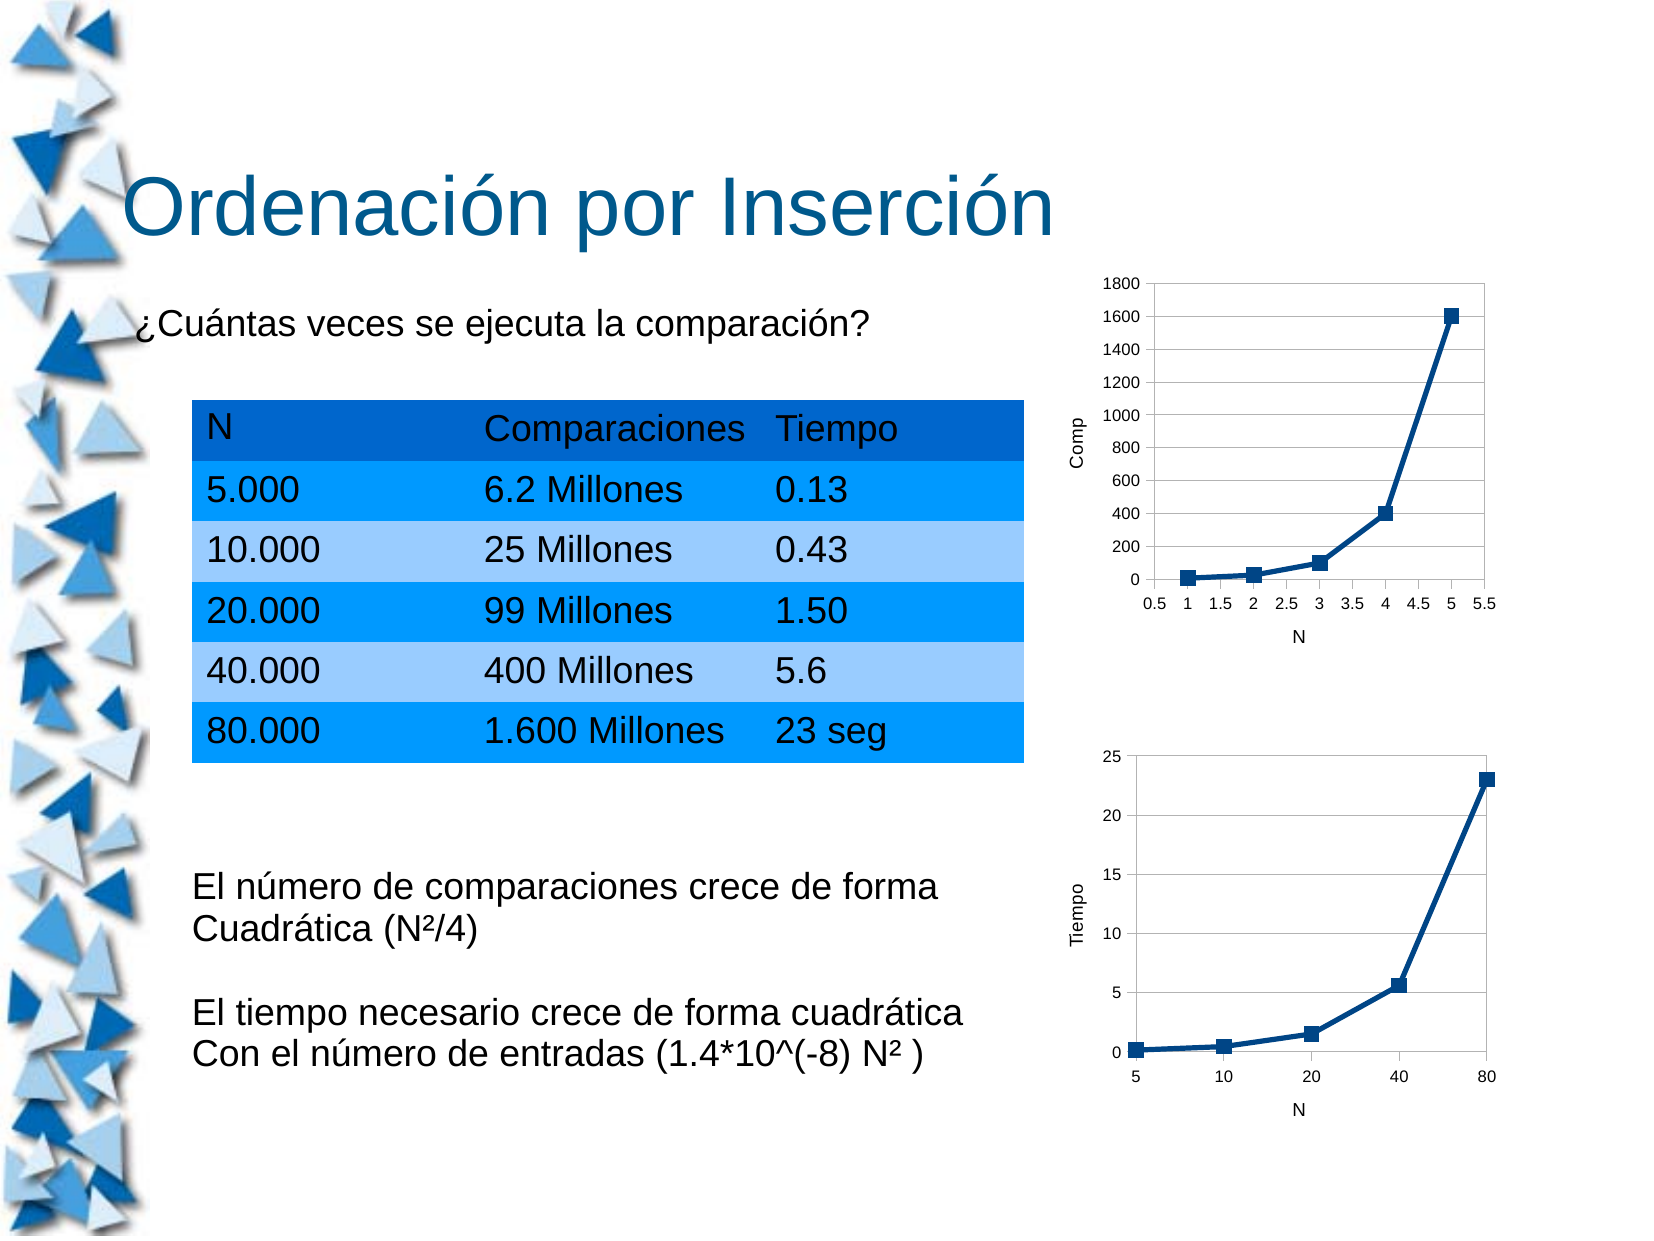

# Ordenación por Inserción
### Chart
| Category | Columna B |
|---|---|¿Cuántas veces se ejecuta la comparación?
| N | Comparaciones | Tiempo |
| --- | --- | --- |
| 5.000 | 6.2 Millones | 0.13 |
| 10.000 | 25 Millones | 0.43 |
| 20.000 | 99 Millones | 1.50 |
| 40.000 | 400 Millones | 5.6 |
| 80.000 | 1.600 Millones | 23 seg |
### Chart
| Category | Columna C |
|---|---|
| 5 | 0.13 |
| 10 | 0.43 |
| 20 | 1.5 |
| 40 | 5.6 |
| 80 | 23.0 |El número de comparaciones crece de forma
Cuadrática (N²/4)
El tiempo necesario crece de forma cuadrática
Con el número de entradas (1.4*10^(-8) N² )